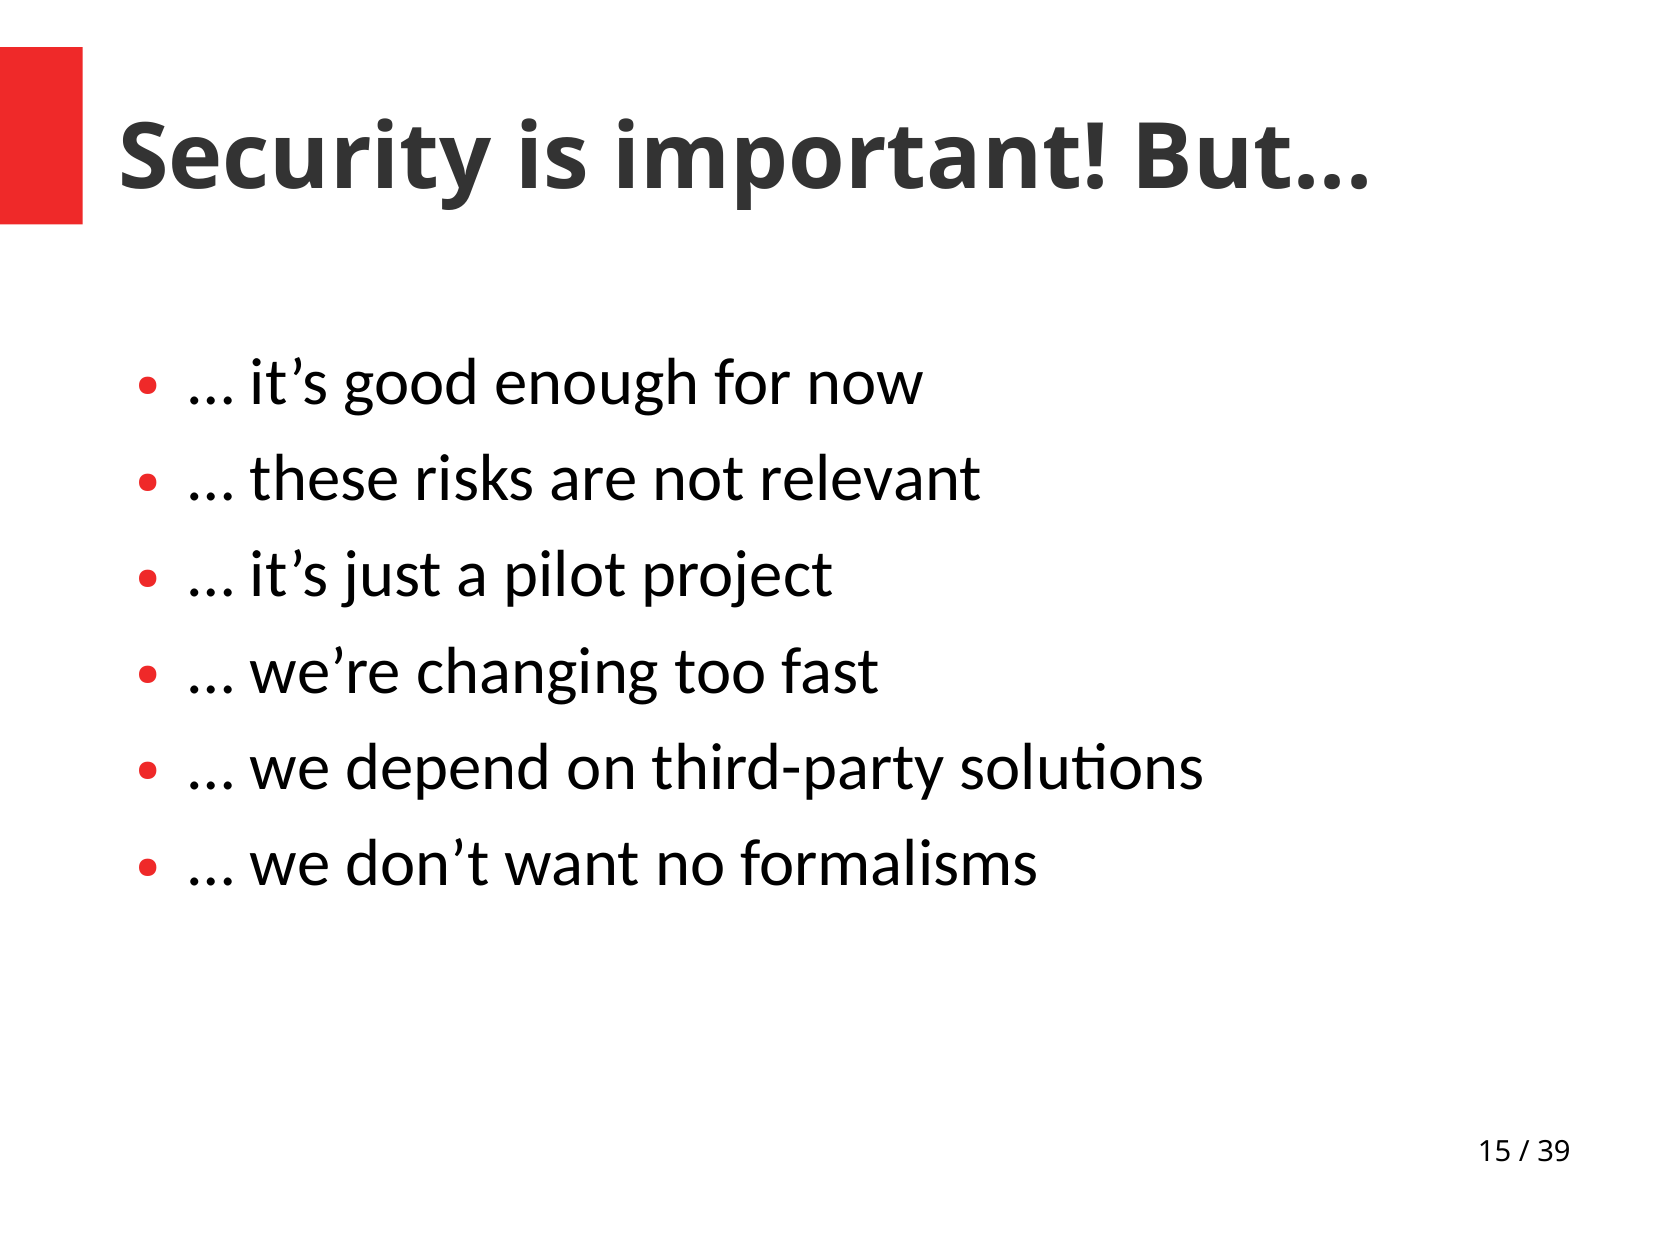

# Security is important! But...
… it’s good enough for now
… these risks are not relevant
… it’s just a pilot project
… we’re changing too fast
… we depend on third-party solutions
… we don’t want no formalisms
15